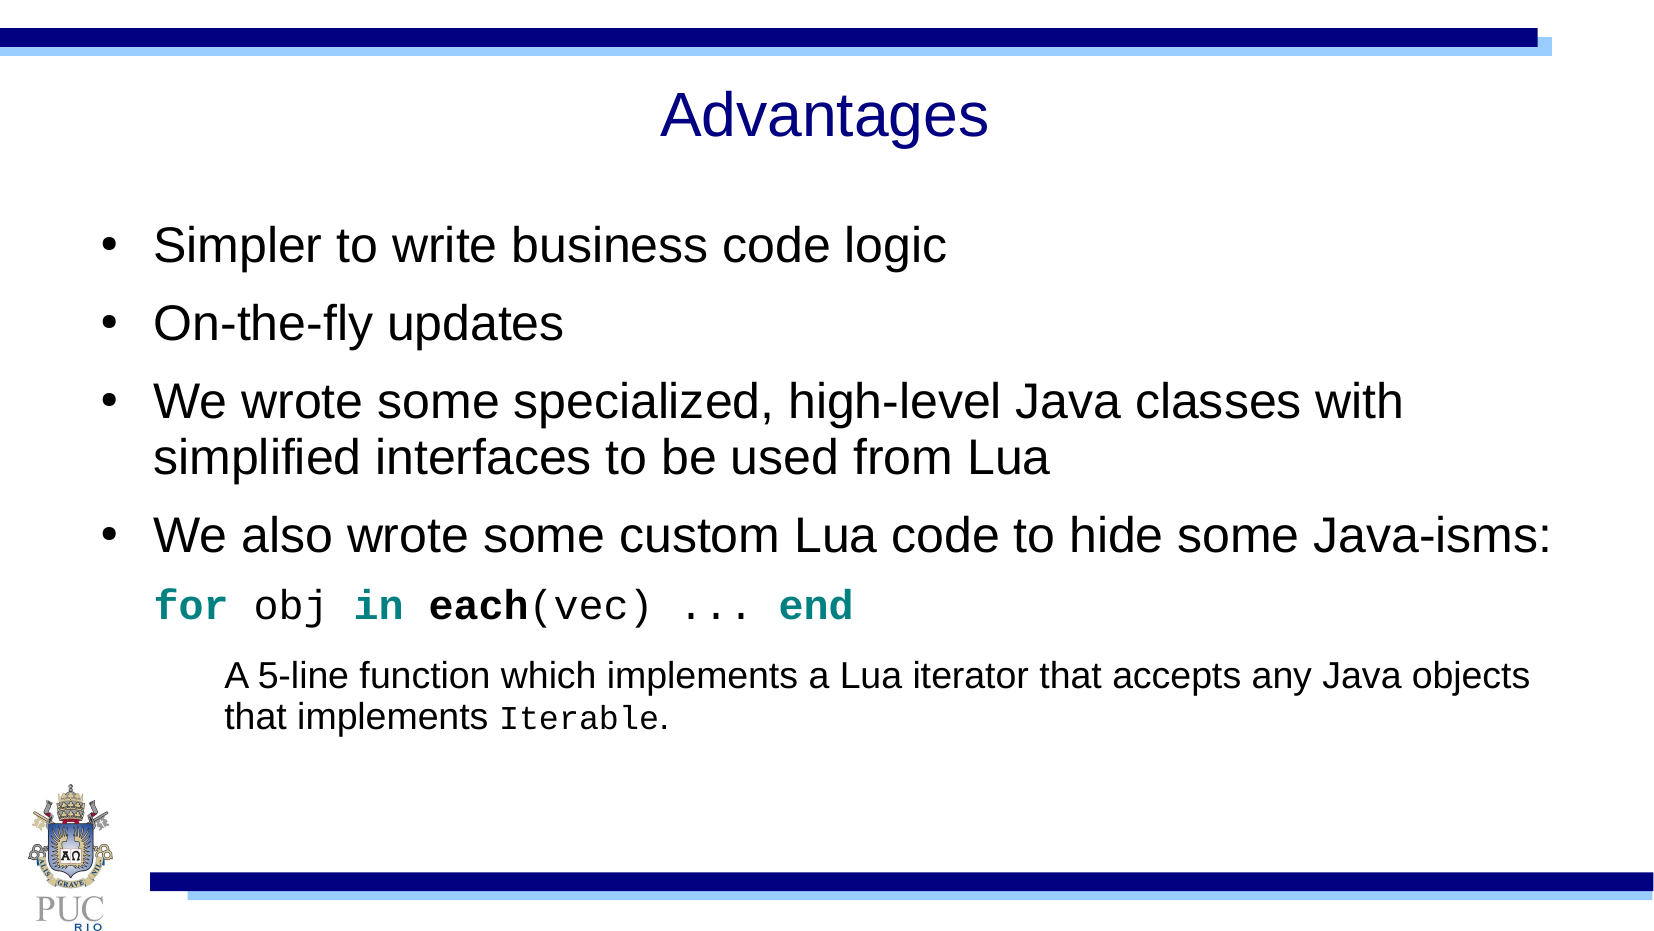

# Advantages
Simpler to write business code logic
On-the-fly updates
We wrote some specialized, high-level Java classes with simplified interfaces to be used from Lua
We also wrote some custom Lua code to hide some Java-isms:
for obj in each(vec) ... end
A 5-line function which implements a Lua iterator that accepts any Java objects that implements Iterable.